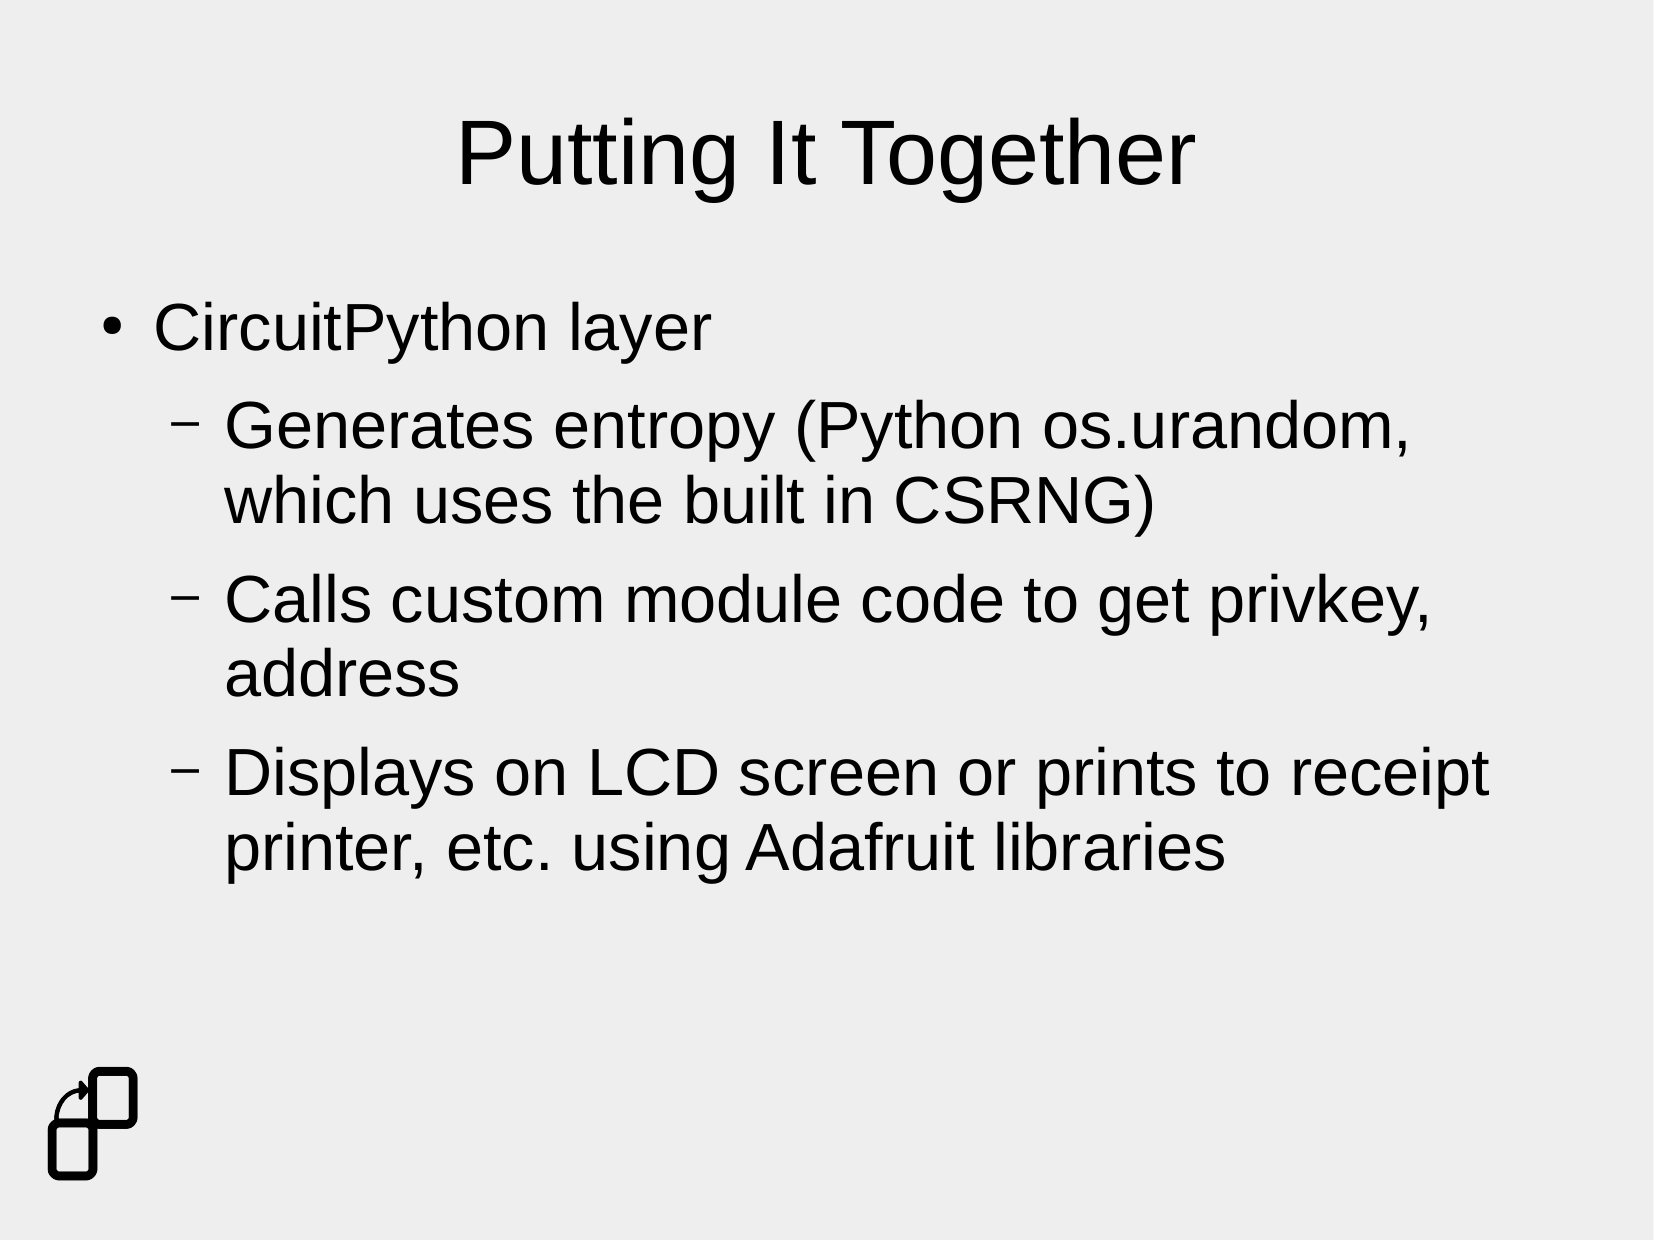

# Putting It Together
CircuitPython layer
Generates entropy (Python os.urandom, which uses the built in CSRNG)
Calls custom module code to get privkey, address
Displays on LCD screen or prints to receipt printer, etc. using Adafruit libraries